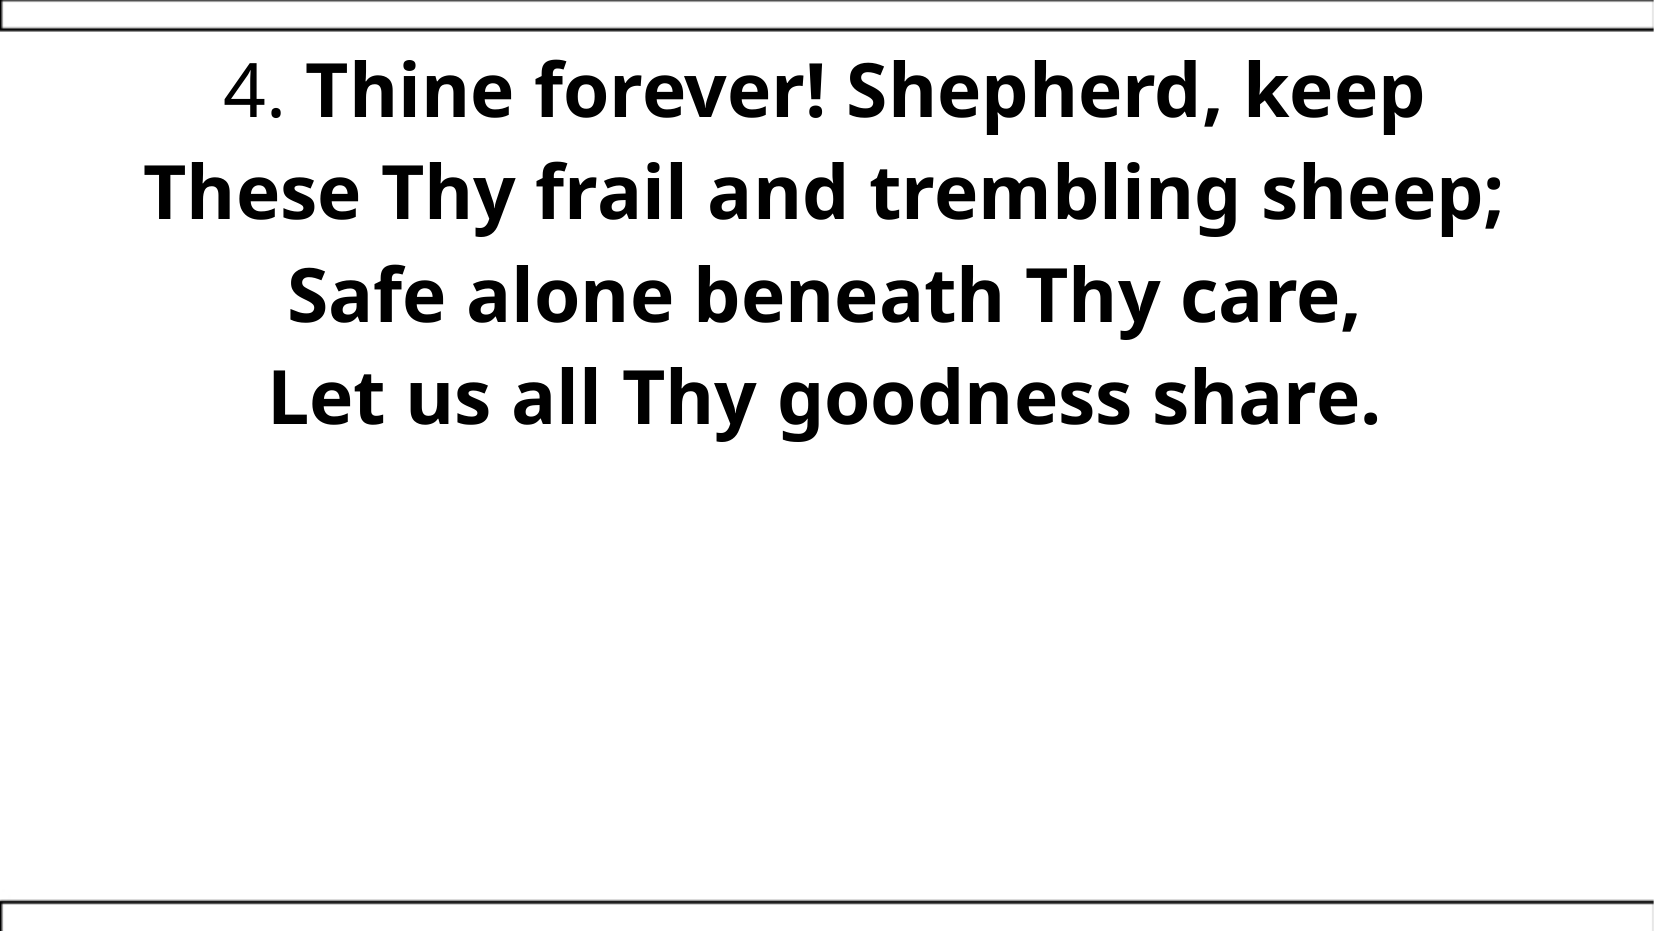

4. Thine forever! Shepherd, keep
These Thy frail and trembling sheep;
Safe alone beneath Thy care,
Let us all Thy goodness share.